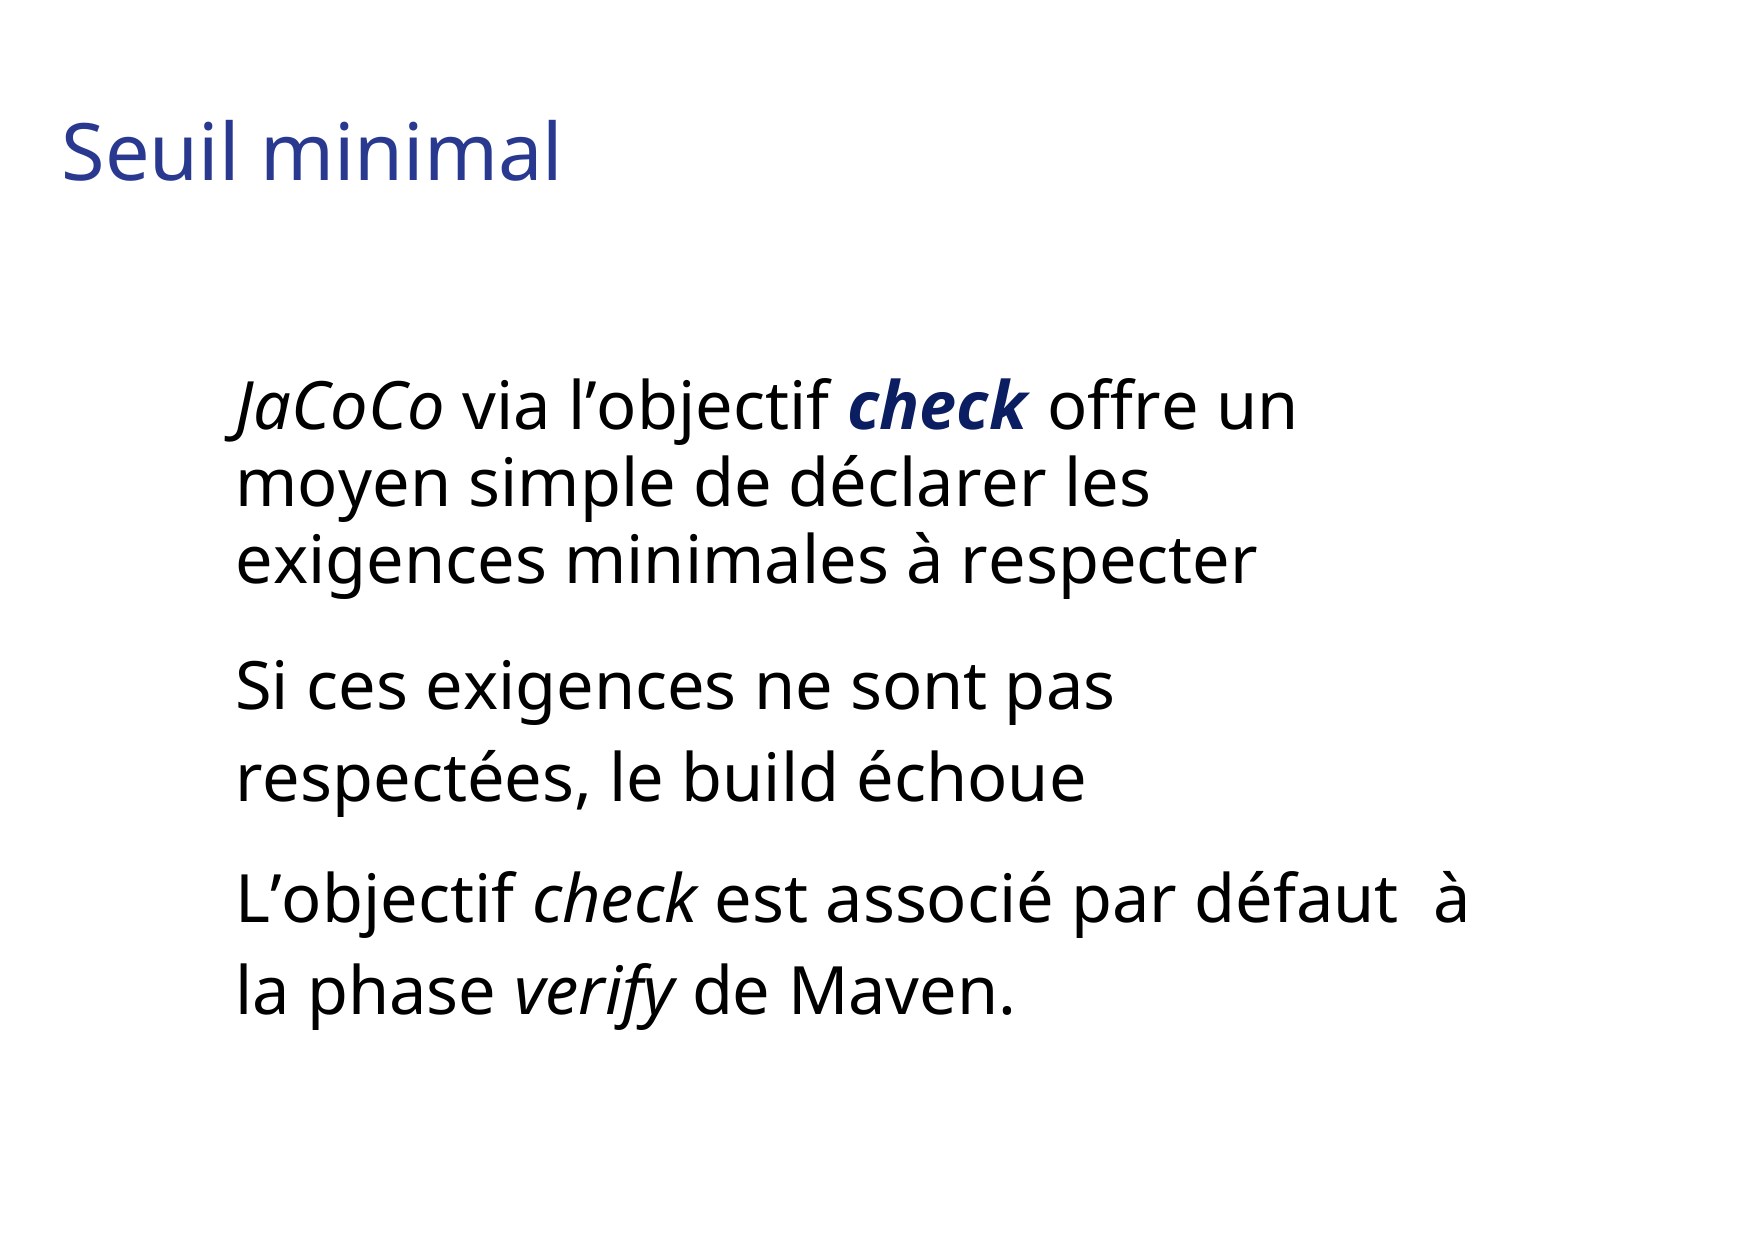

# Seuil minimal
JaCoCo via l’objectif check	offre un moyen simple de déclarer les exigences minimales à respecter
Si ces exigences ne sont pas respectées, le build échoue
L’objectif check est associé par défaut à la phase verify de Maven.